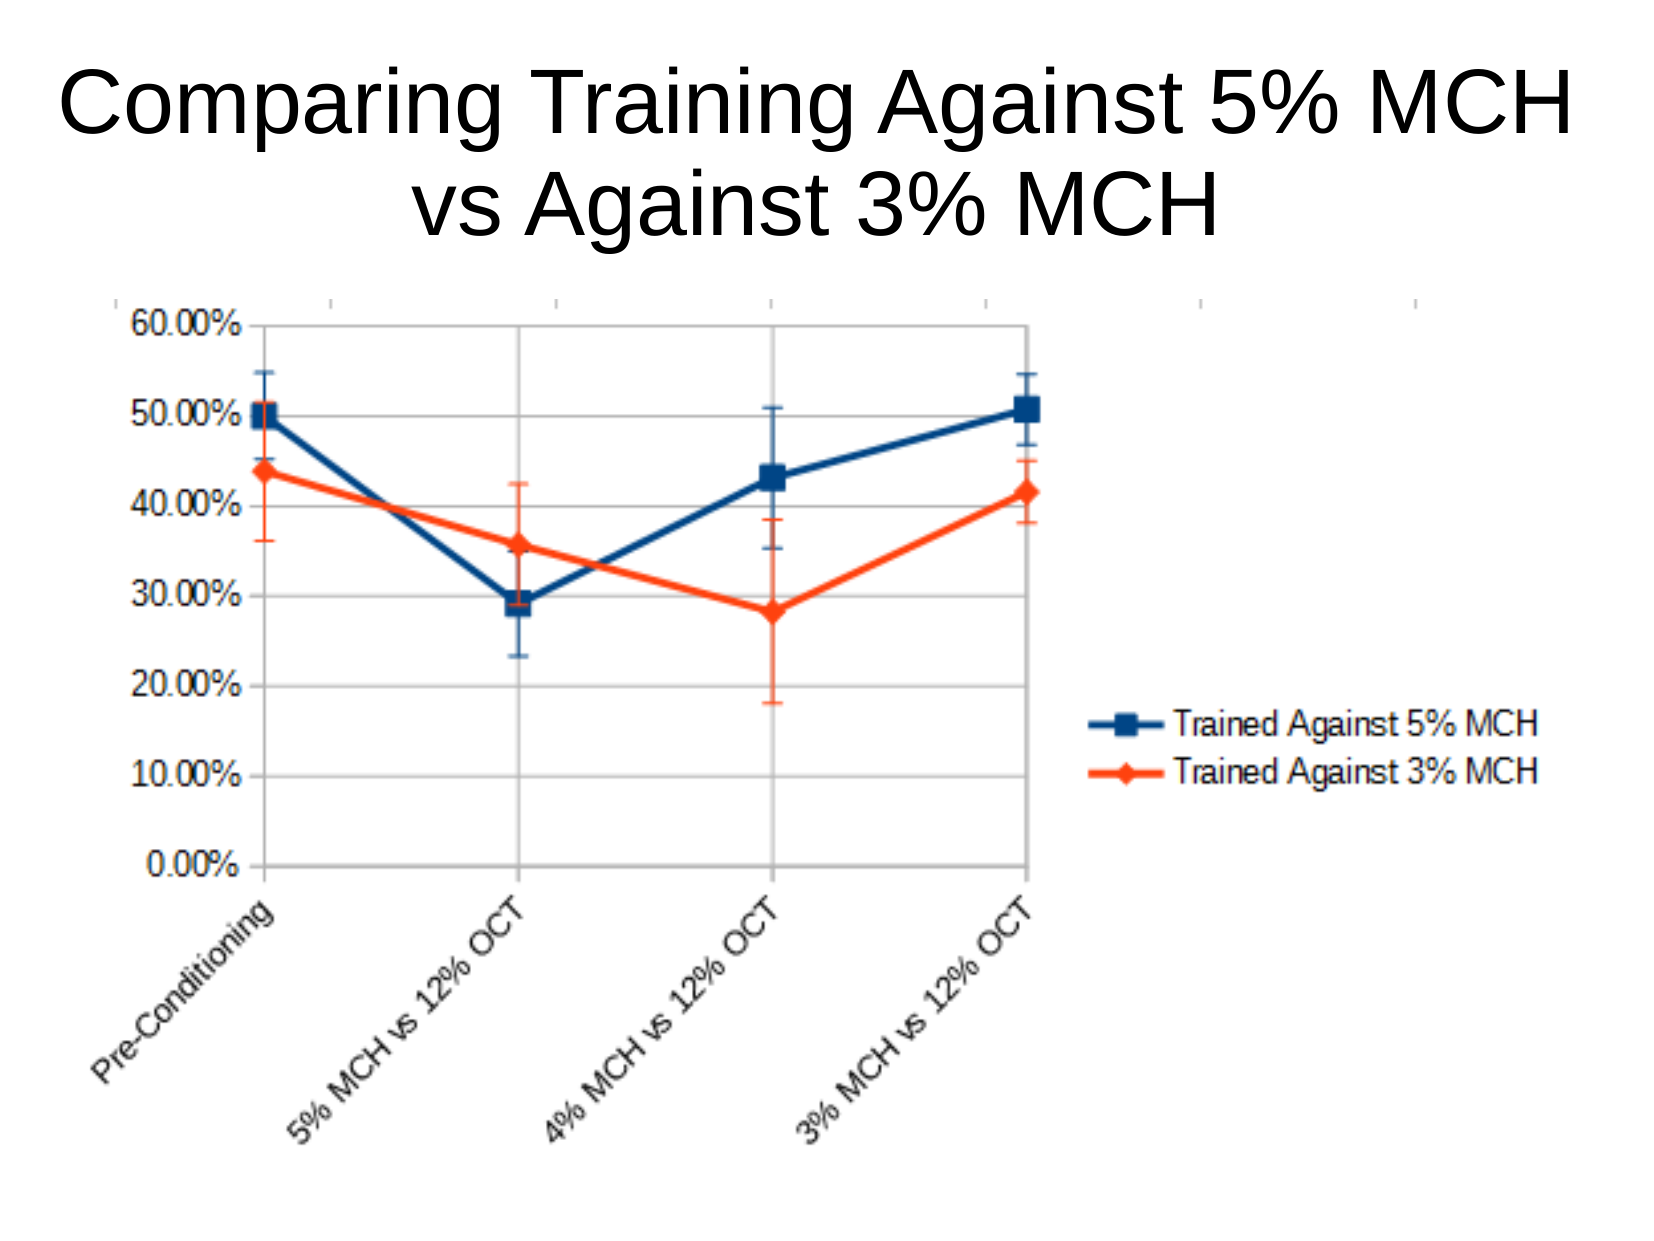

# Comparing Training Against 5% MCH vs Against 3% MCH